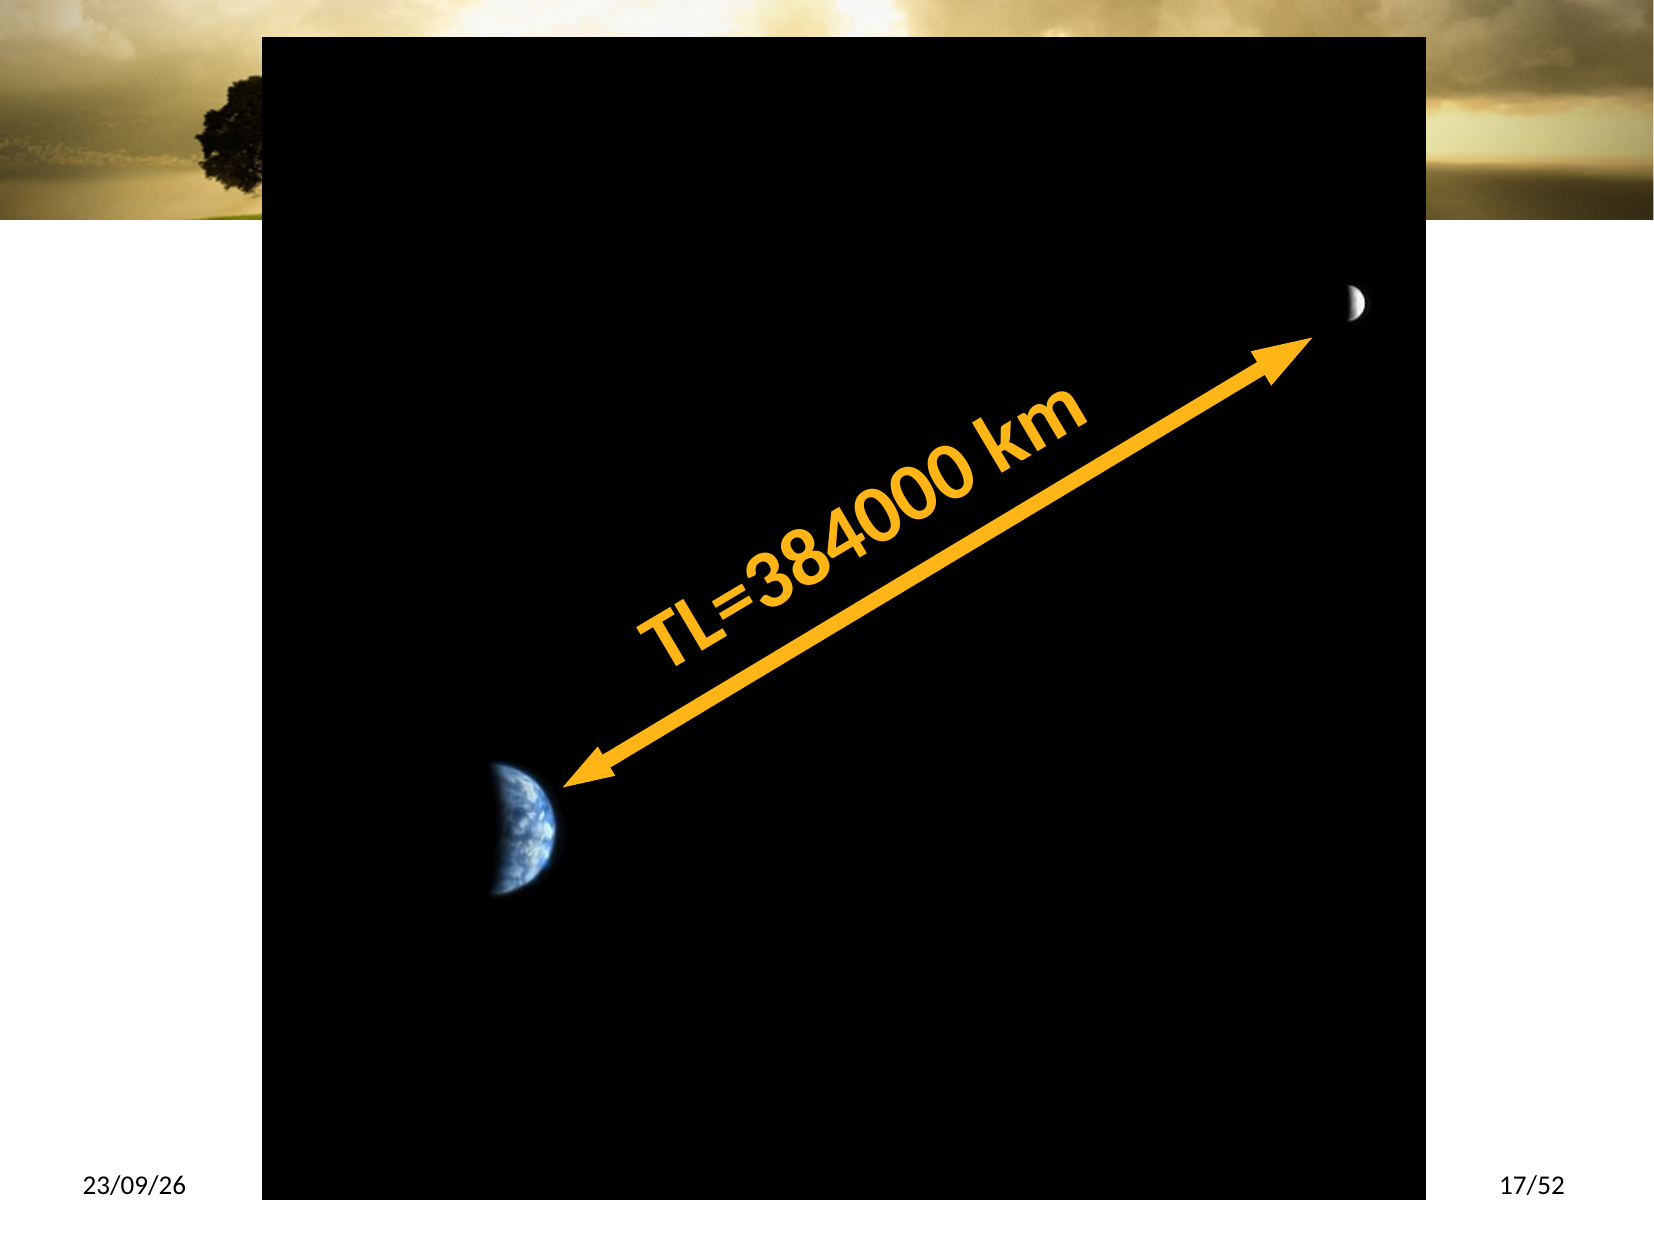

TL=384000 km
Introducción a la Física (Asorey-Sarmiento)
17